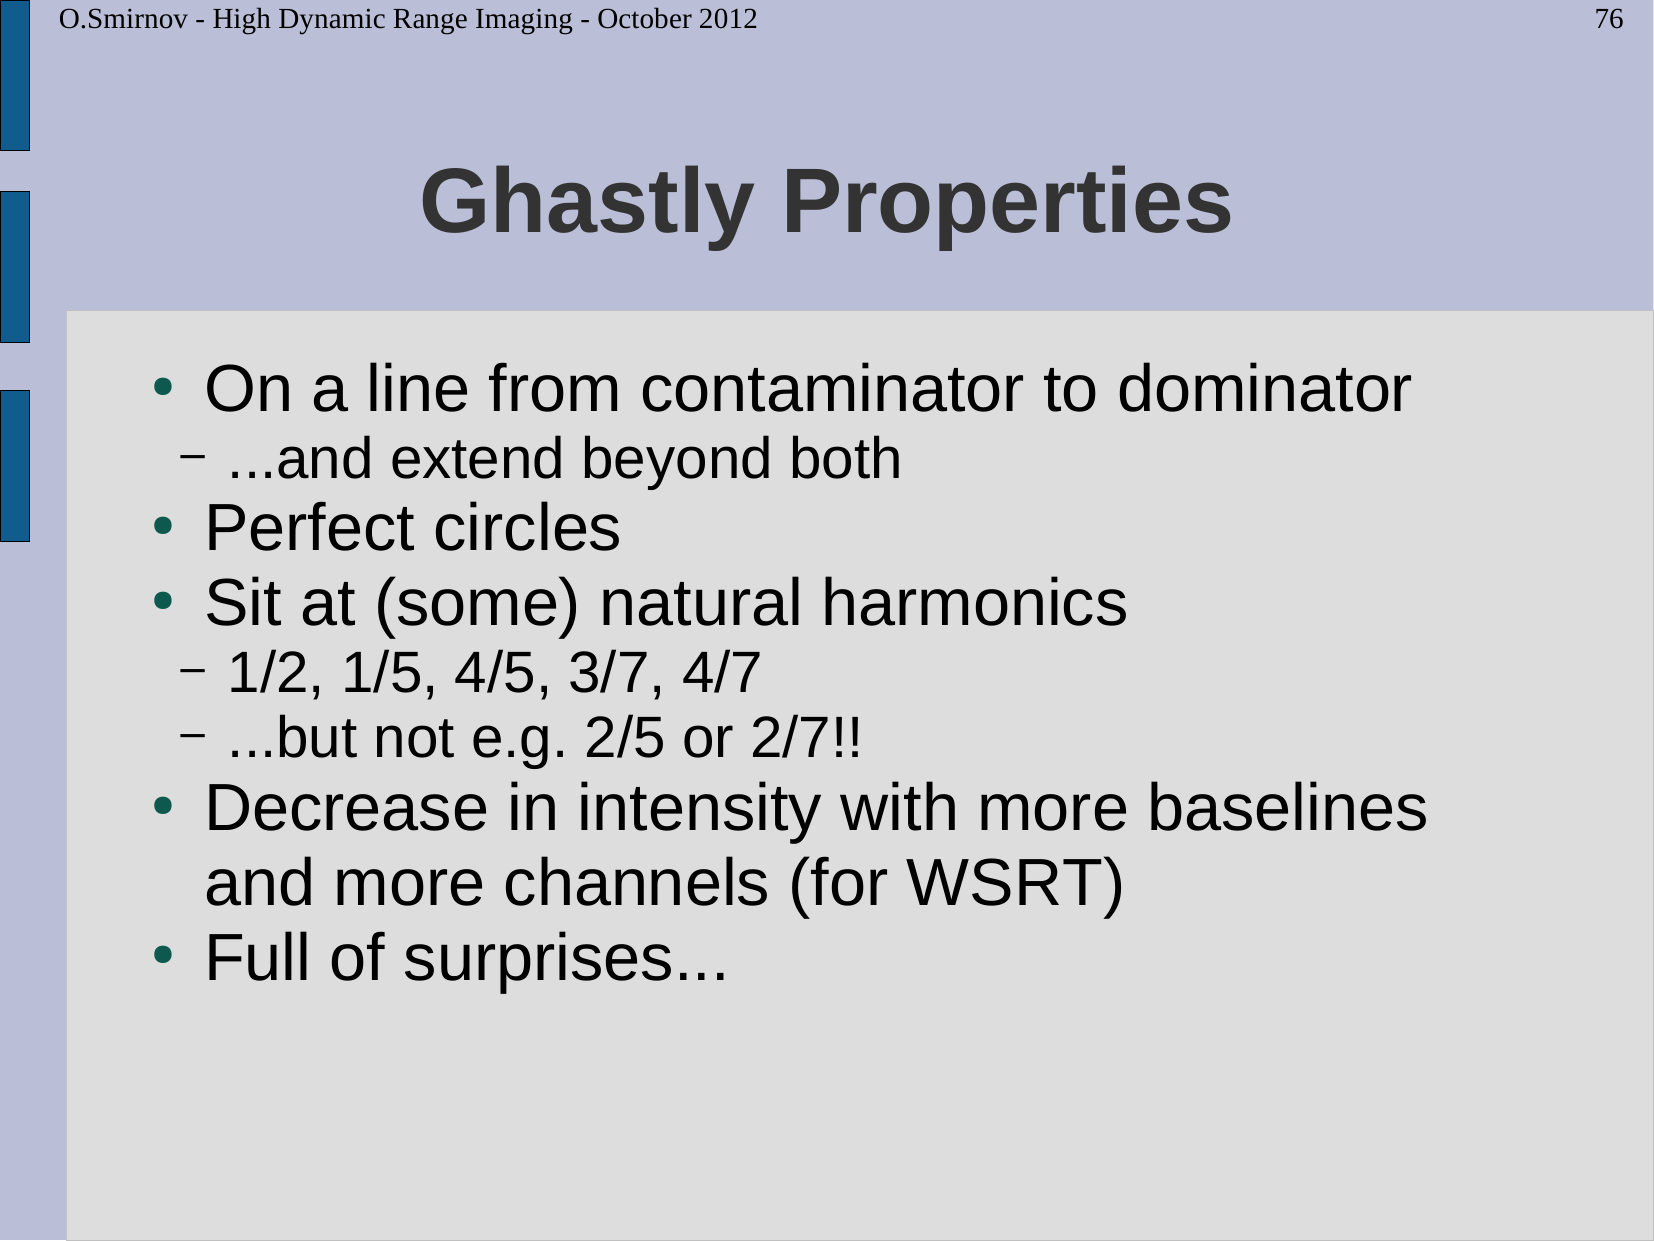

O.Smirnov - High Dynamic Range Imaging - October 2012
76
# Ghastly Properties
On a line from contaminator to dominator
...and extend beyond both
Perfect circles
Sit at (some) natural harmonics
1/2, 1/5, 4/5, 3/7, 4/7
...but not e.g. 2/5 or 2/7!!
Decrease in intensity with more baselines and more channels (for WSRT)
Full of surprises...